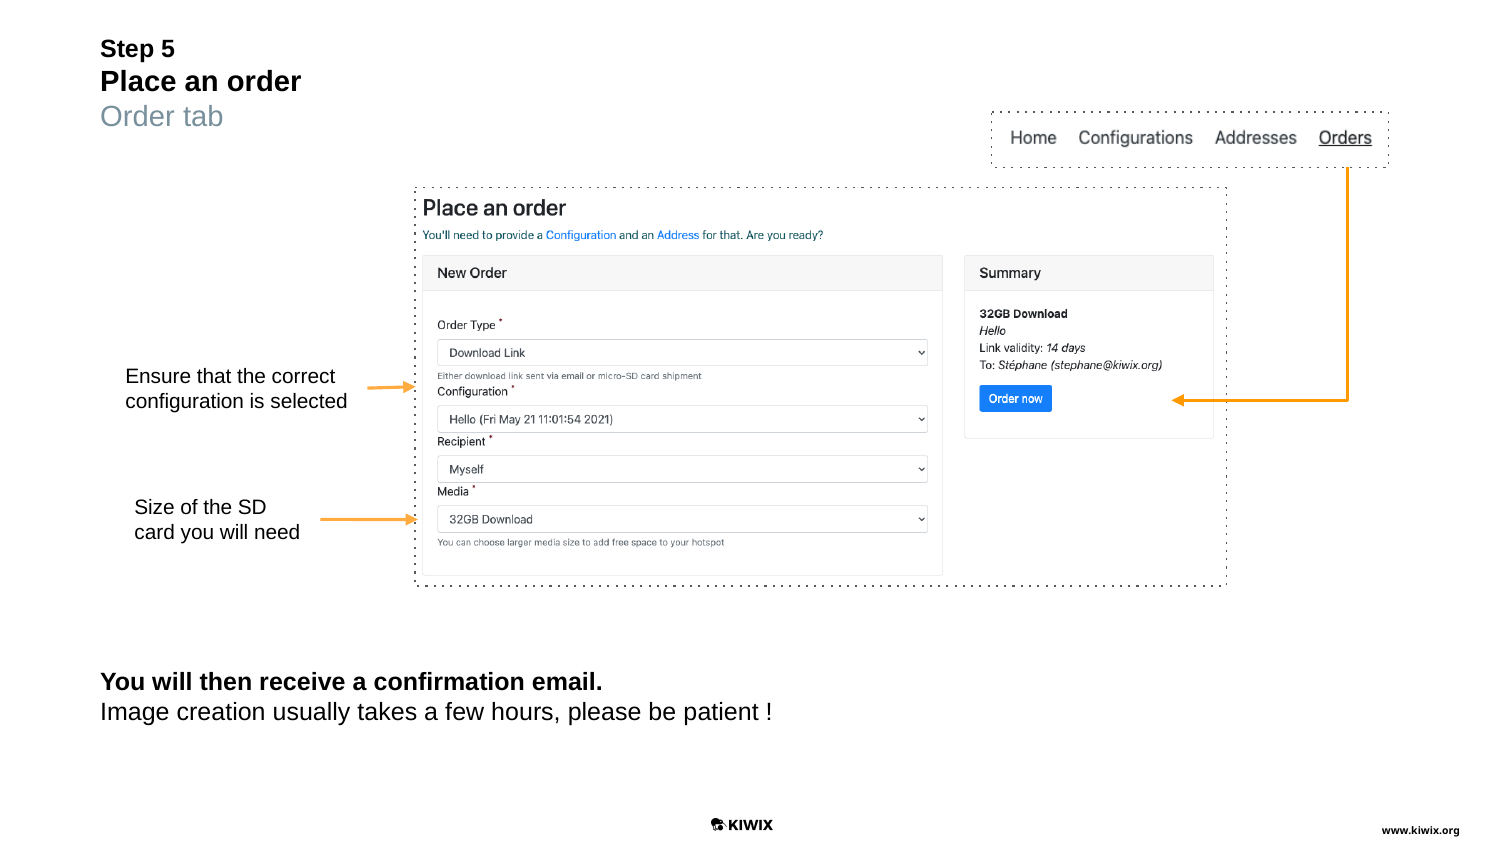

Step 5
Place an order
Order tab
Ensure that the correct configuration is selected
Size of the SD card you will need
You will then receive a confirmation email.
Image creation usually takes a few hours, please be patient !
www.kiwix.org